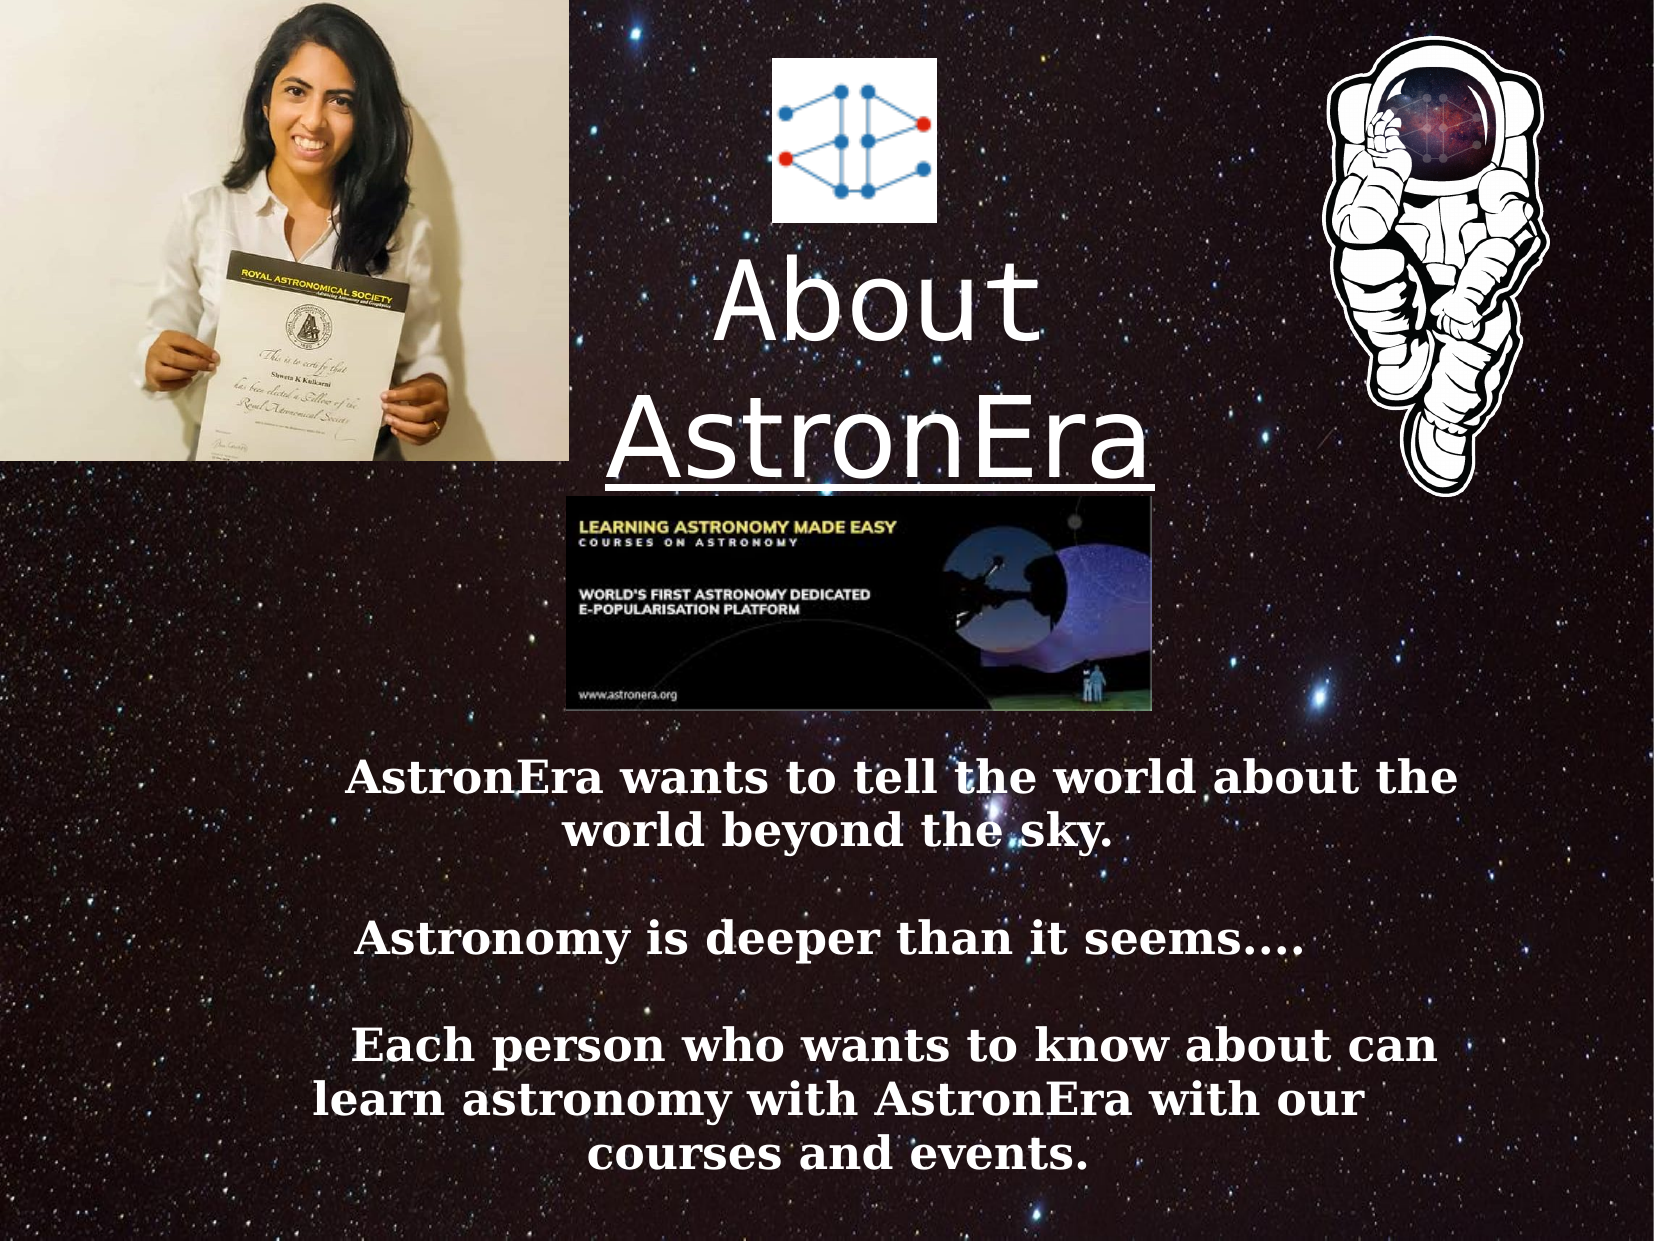

About AstronEra
 AstronEra wants to tell the world about the world beyond the sky.
Astronomy is deeper than it seems....
 Each person who wants to know about can learn astronomy with AstronEra with our courses and events.